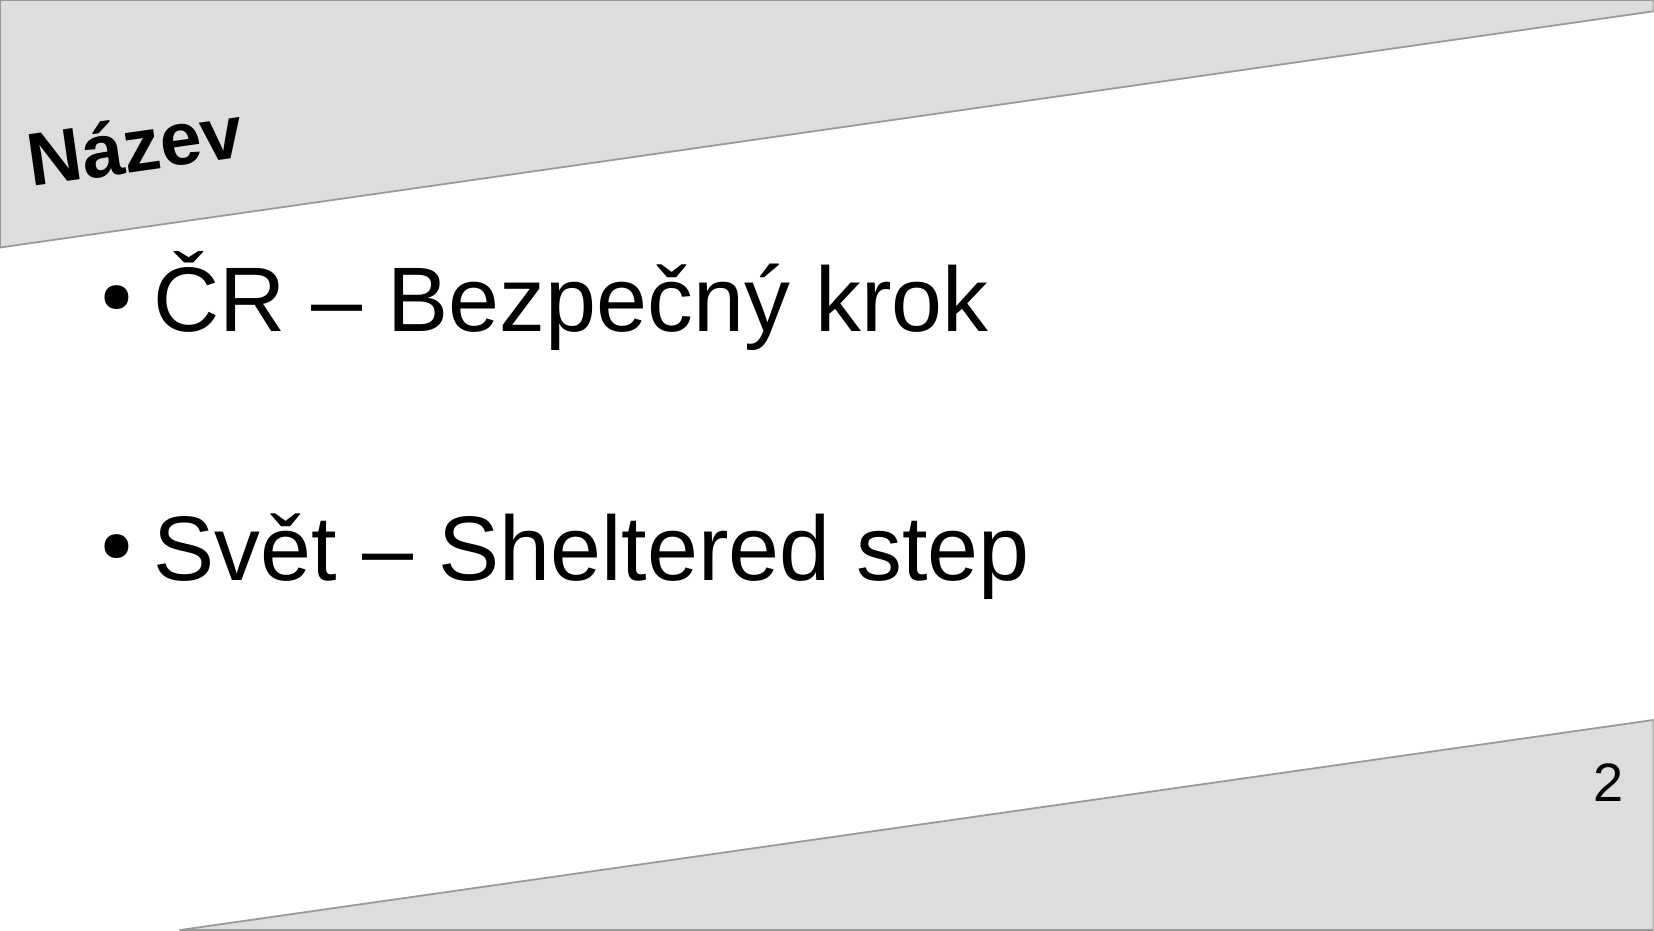

# Název
ČR – Bezpečný krok
Svět – Sheltered step
2